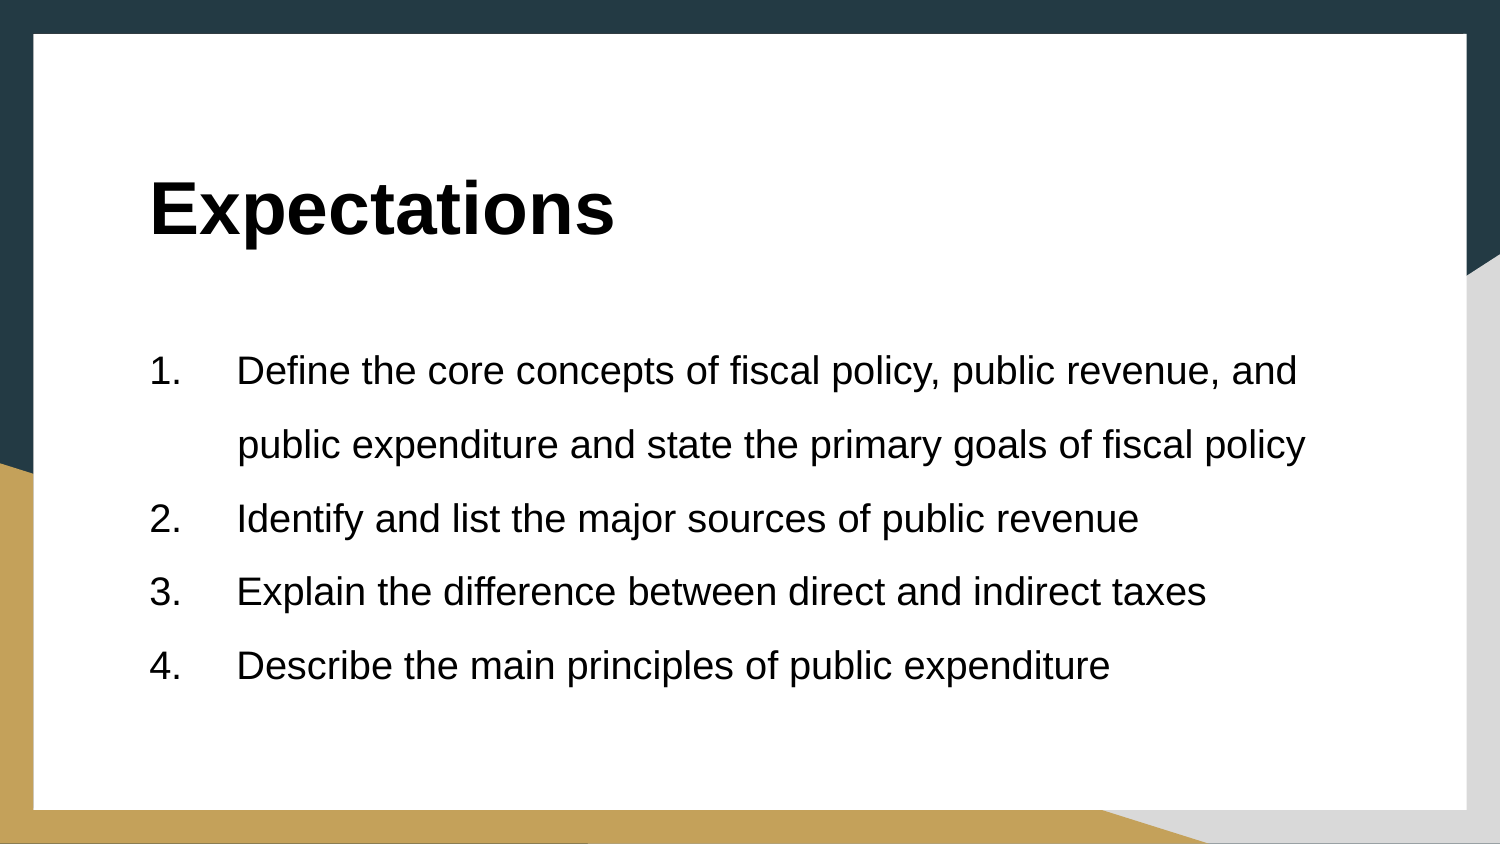

# Expectations
1. Define the core concepts of fiscal policy, public revenue, and
 public expenditure and state the primary goals of fiscal policy
2. Identify and list the major sources of public revenue
3. Explain the difference between direct and indirect taxes
4. Describe the main principles of public expenditure